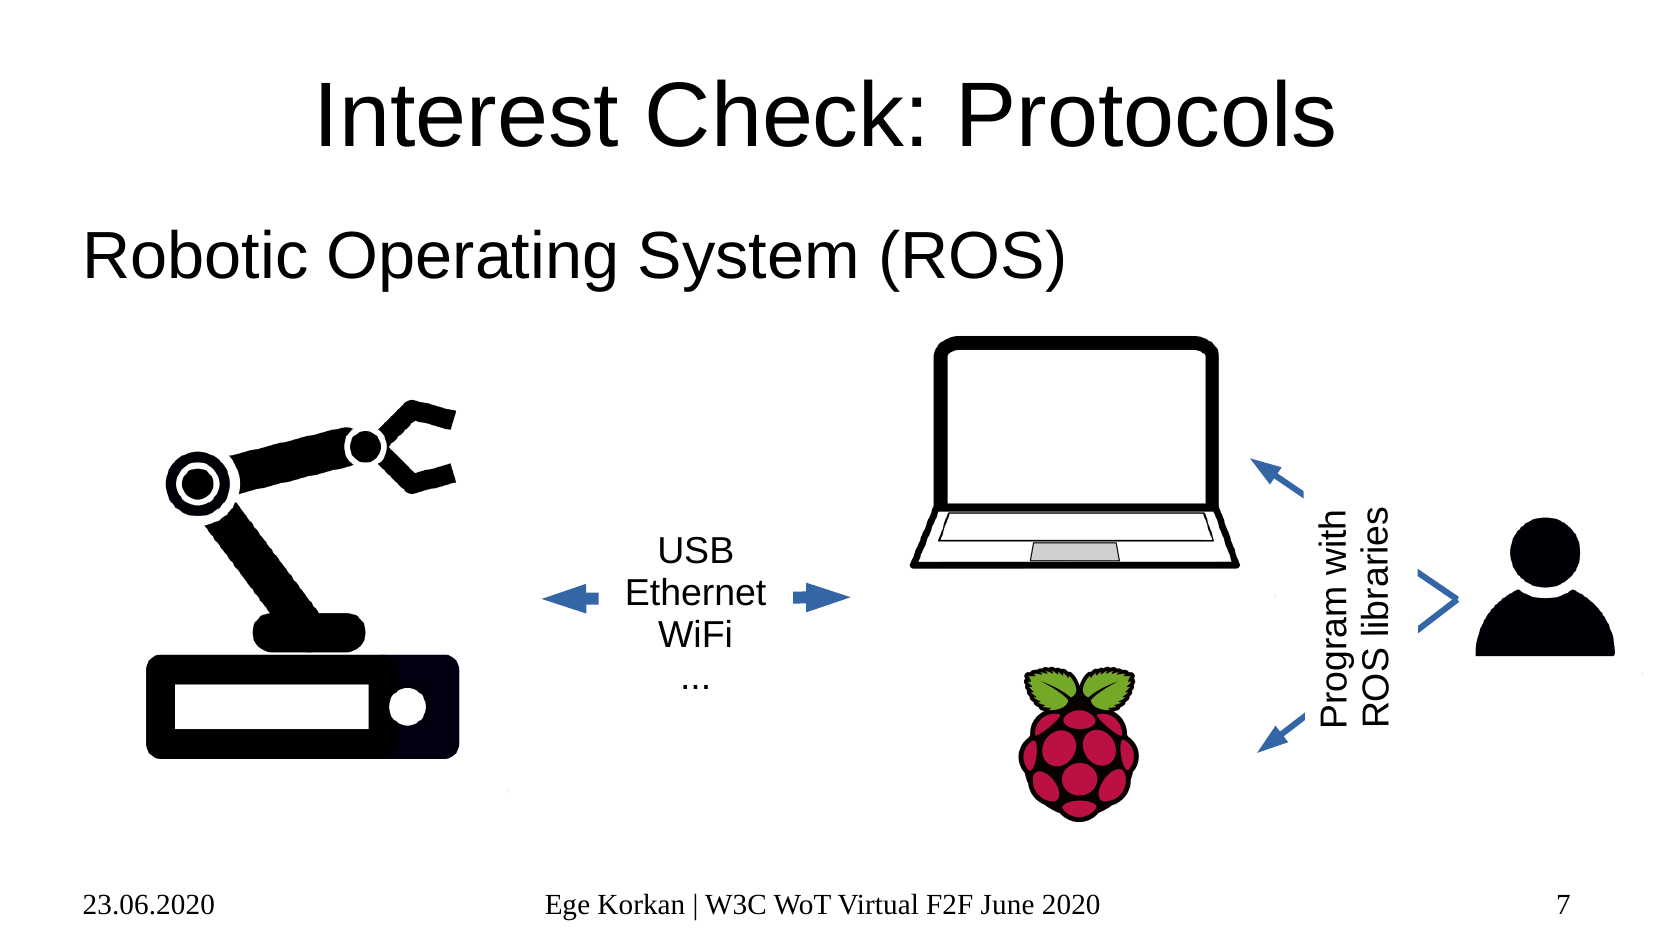

# Interest Check: Protocols
Robotic Operating System (ROS)
USB
Ethernet
WiFi
...
Program with ROS libraries
23.06.2020
Ege Korkan | W3C WoT Virtual F2F June 2020
7